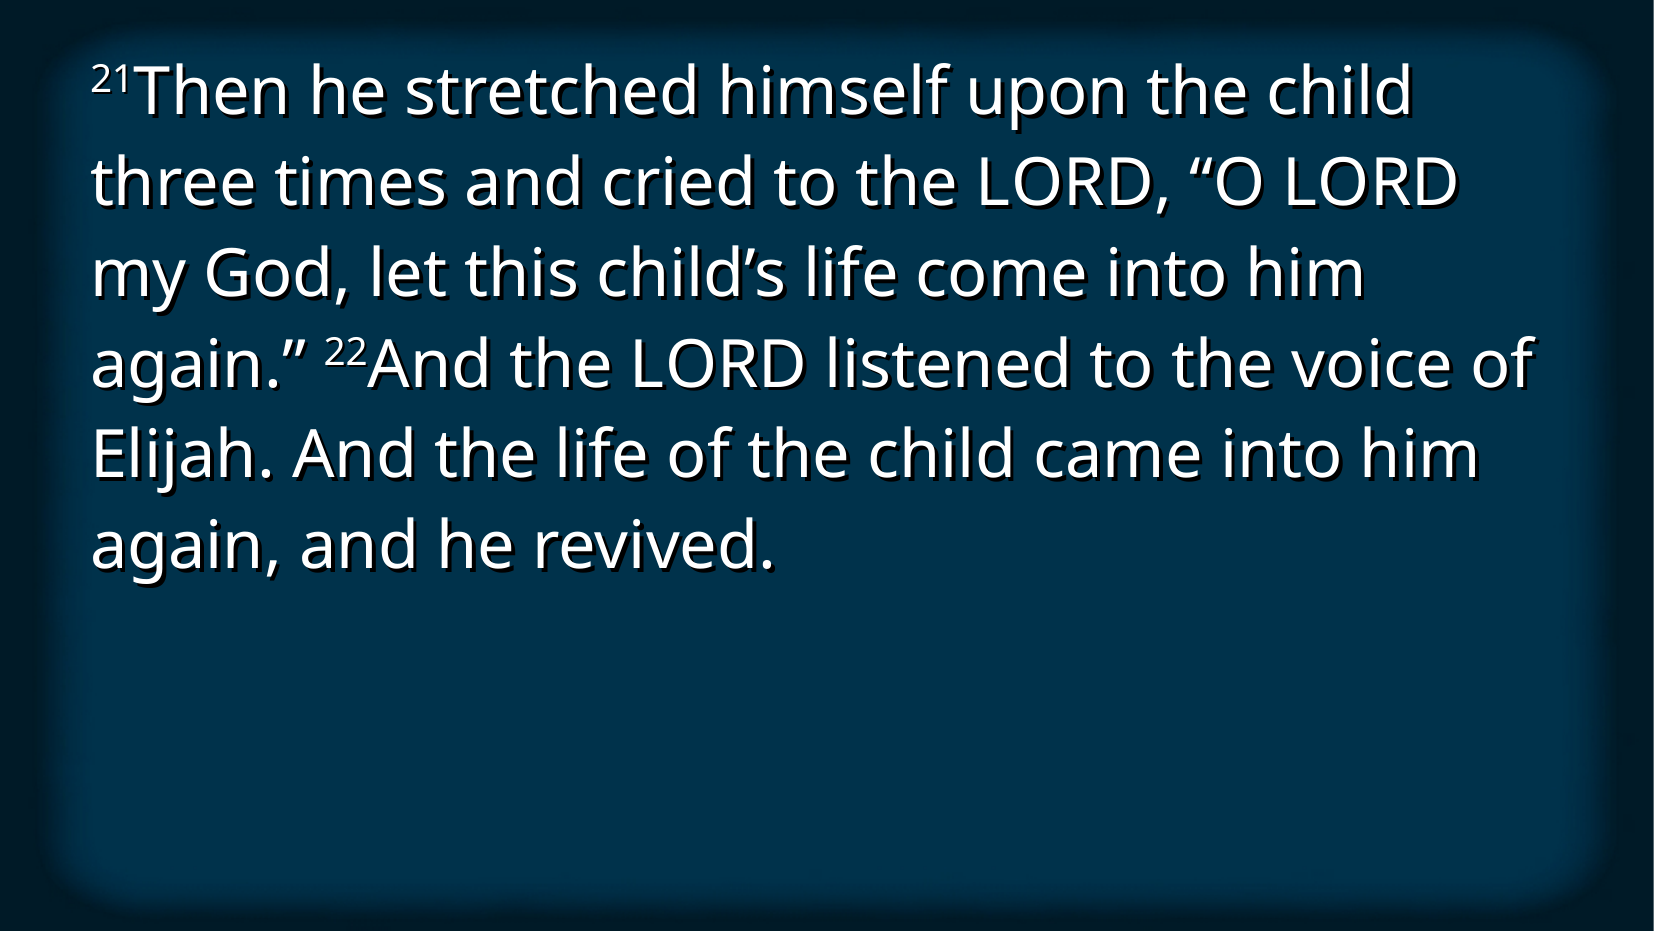

21Then he stretched himself upon the child three times and cried to the LORD, “O LORD my God, let this child’s life come into him again.” 22And the LORD listened to the voice of Elijah. And the life of the child came into him again, and he revived.